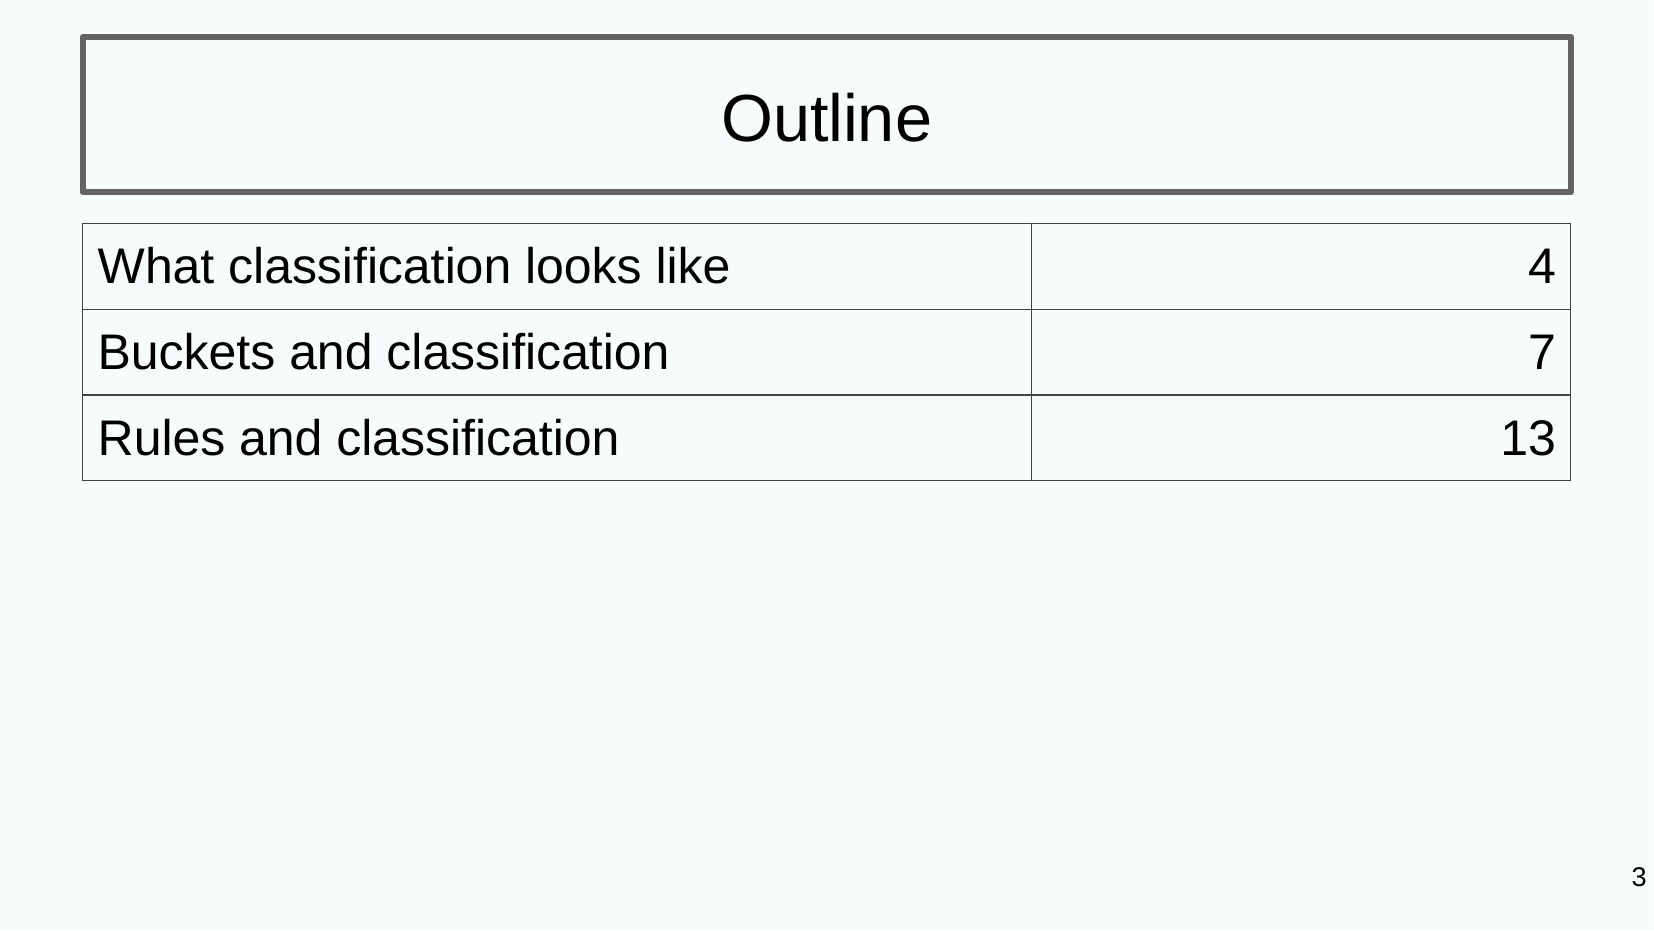

Outline
| What classification looks like | 4 |
| --- | --- |
| Buckets and classification | 7 |
| Rules and classification | 13 |